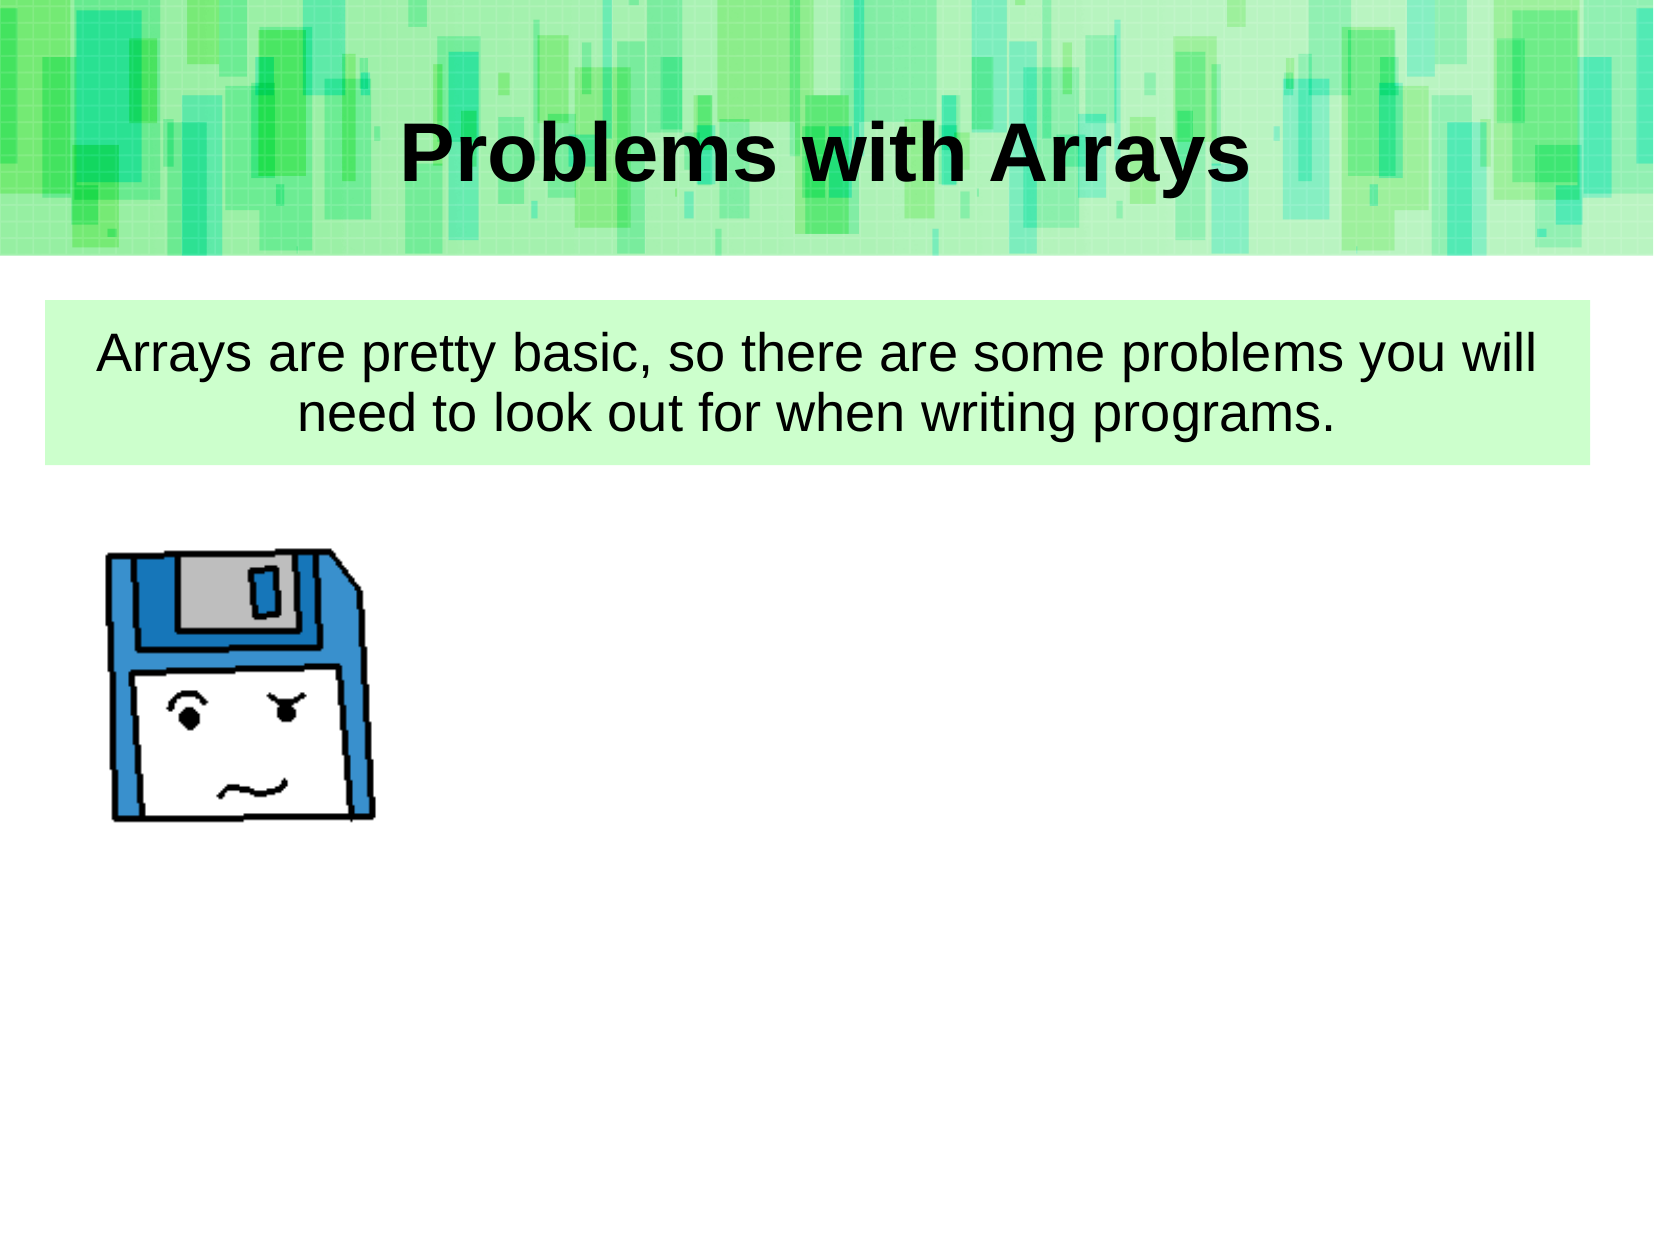

# Problems with Arrays
Arrays are pretty basic, so there are some problems you will need to look out for when writing programs.